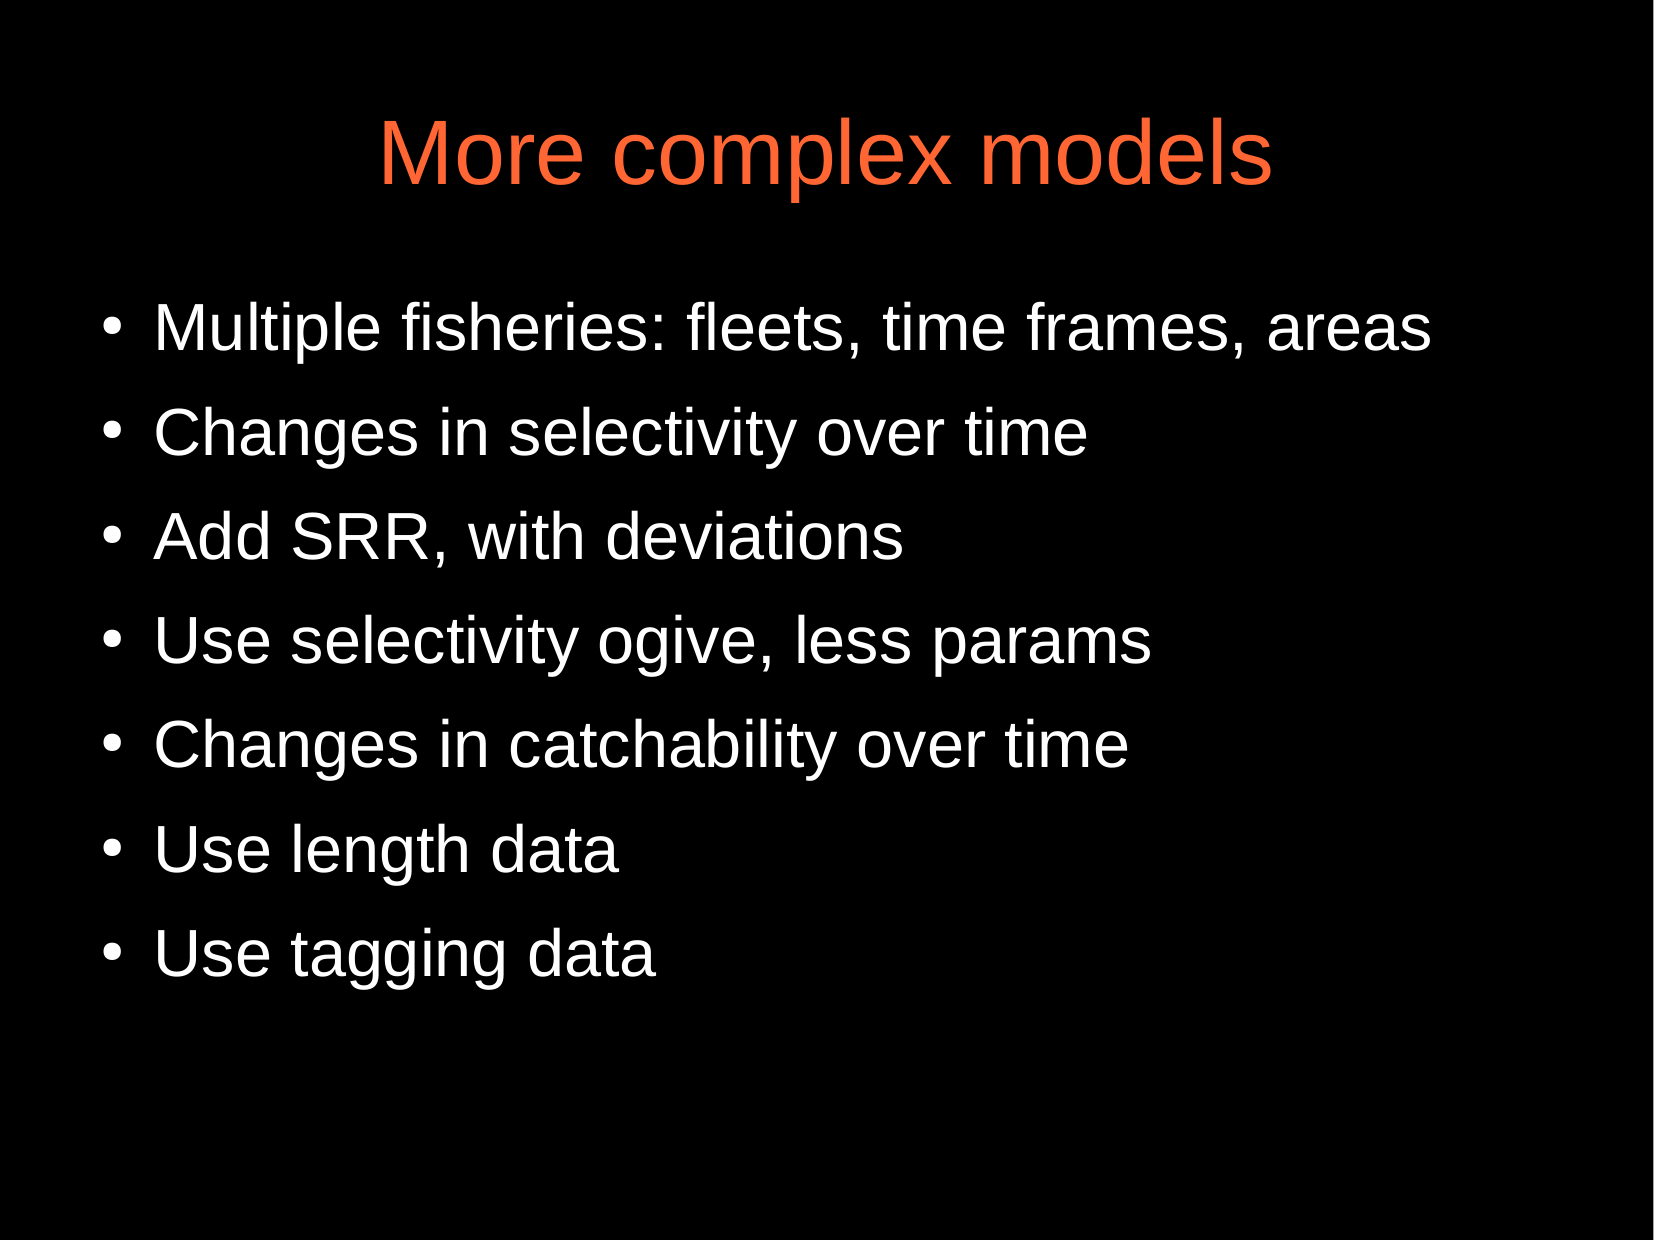

# More complex models
Multiple fisheries: fleets, time frames, areas
Changes in selectivity over time
Add SRR, with deviations
Use selectivity ogive, less params
Changes in catchability over time
Use length data
Use tagging data